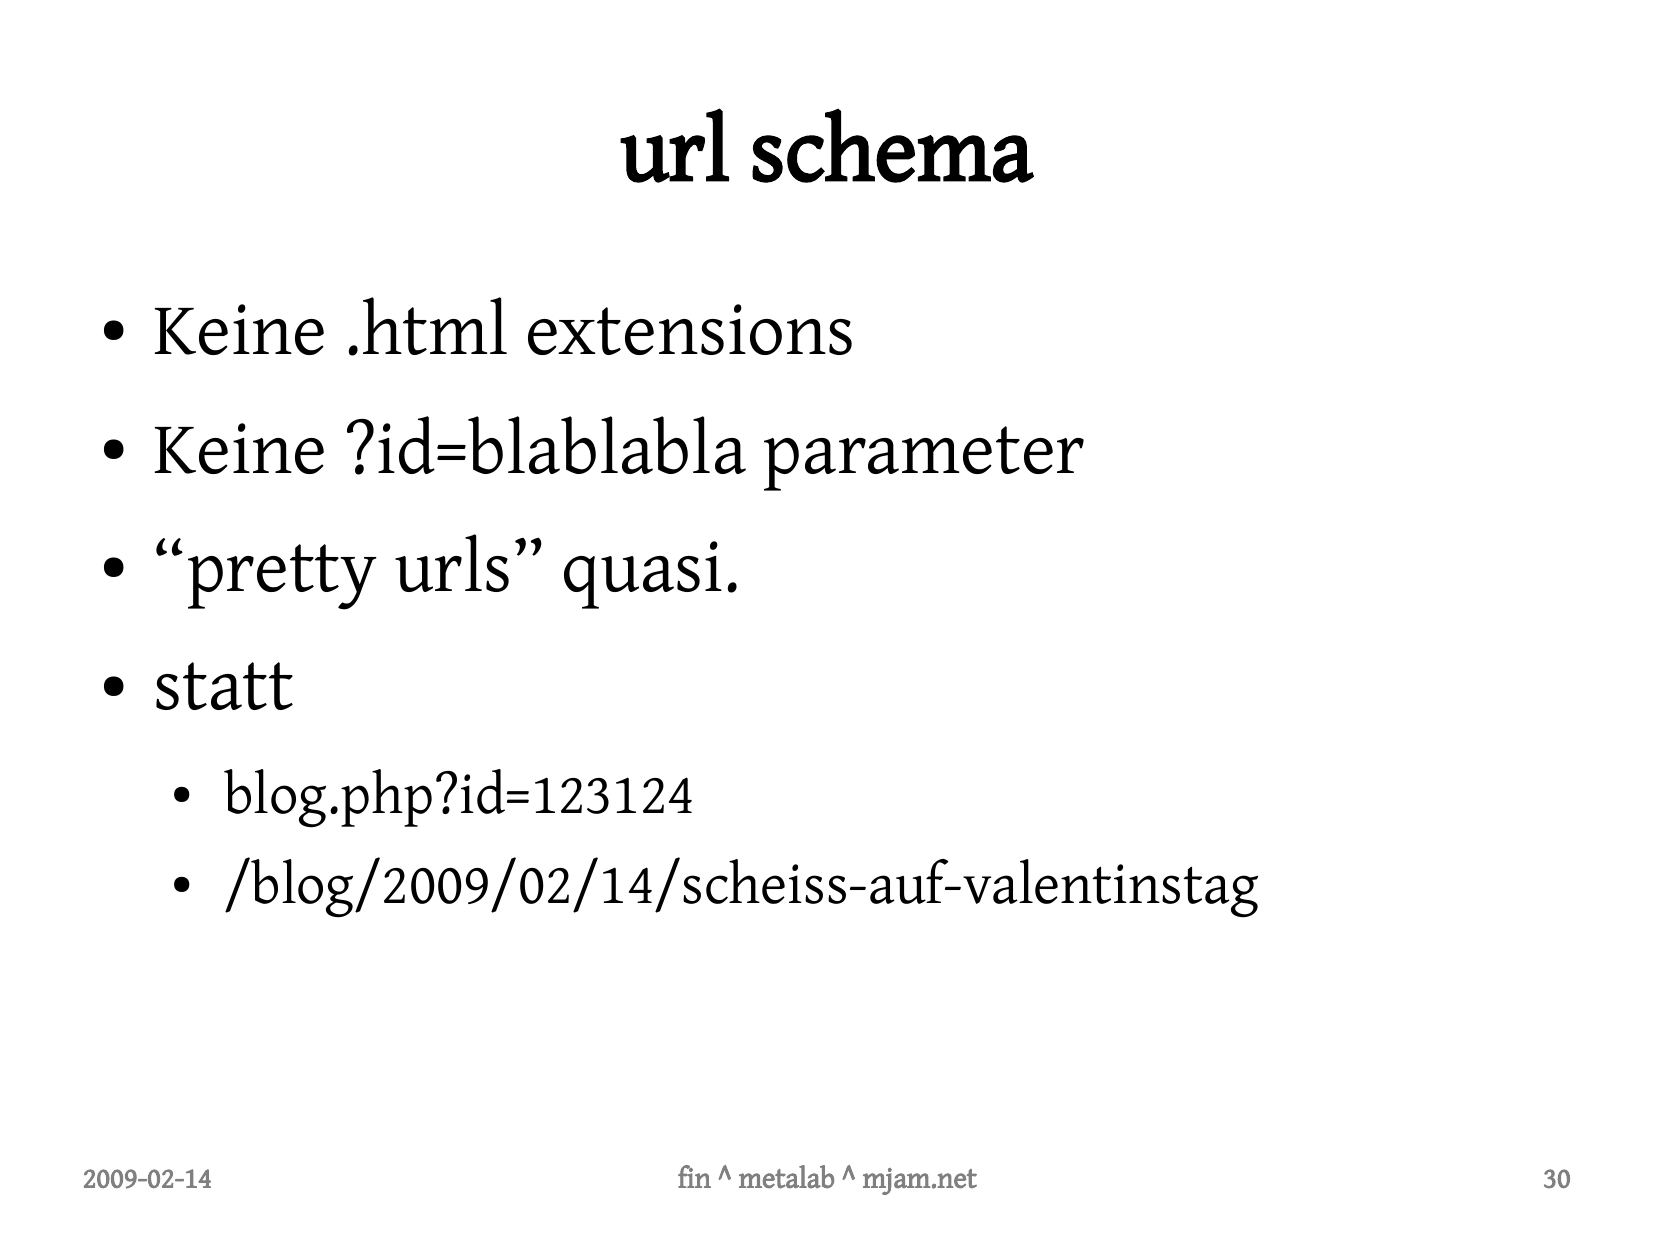

# url schema
Keine .html extensions
Keine ?id=blablabla parameter
“pretty urls” quasi.
statt
blog.php?id=123124
/blog/2009/02/14/scheiss-auf-valentinstag
2009-02-14
fin ^ metalab ^ mjam.net
30